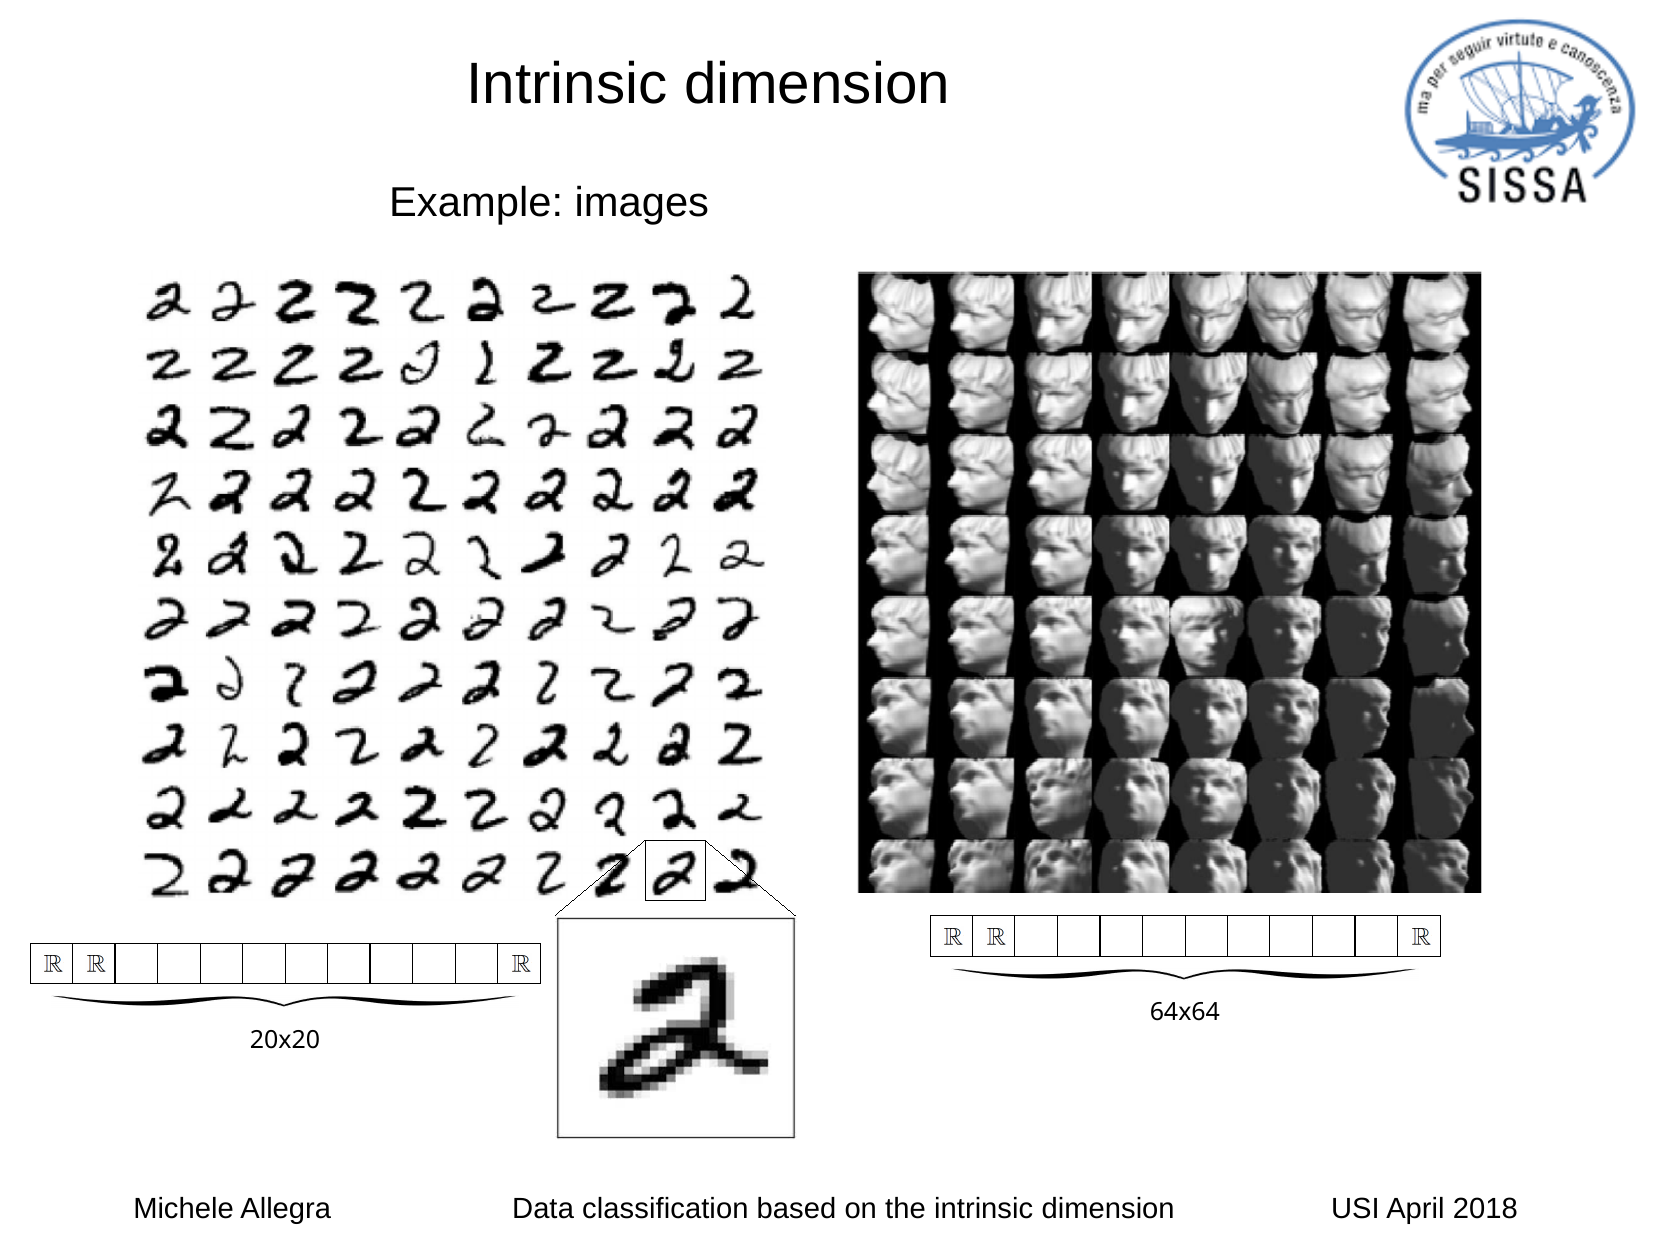

# Intrinsic dimension
Example: images
20x20
64x64
Michele Allegra Data classification based on the intrinsic dimension USI April 2018